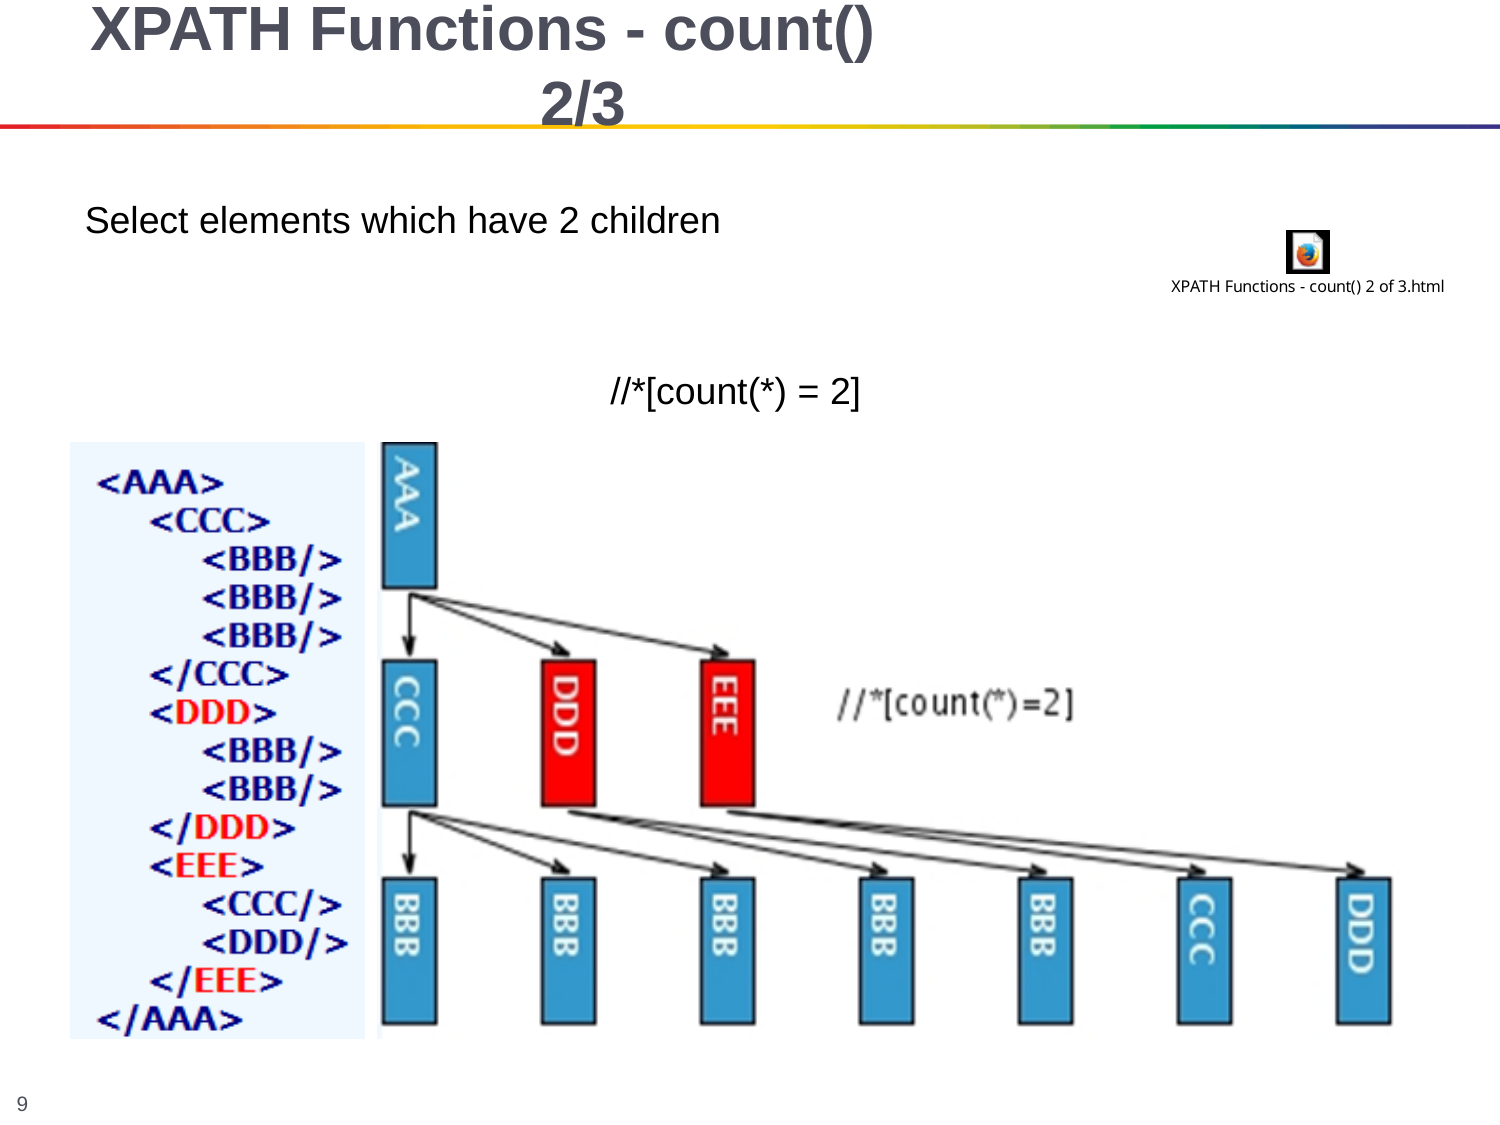

# XPATH Functions - count()						2/3
Select elements which have 2 children
//*[count(*) = 2]